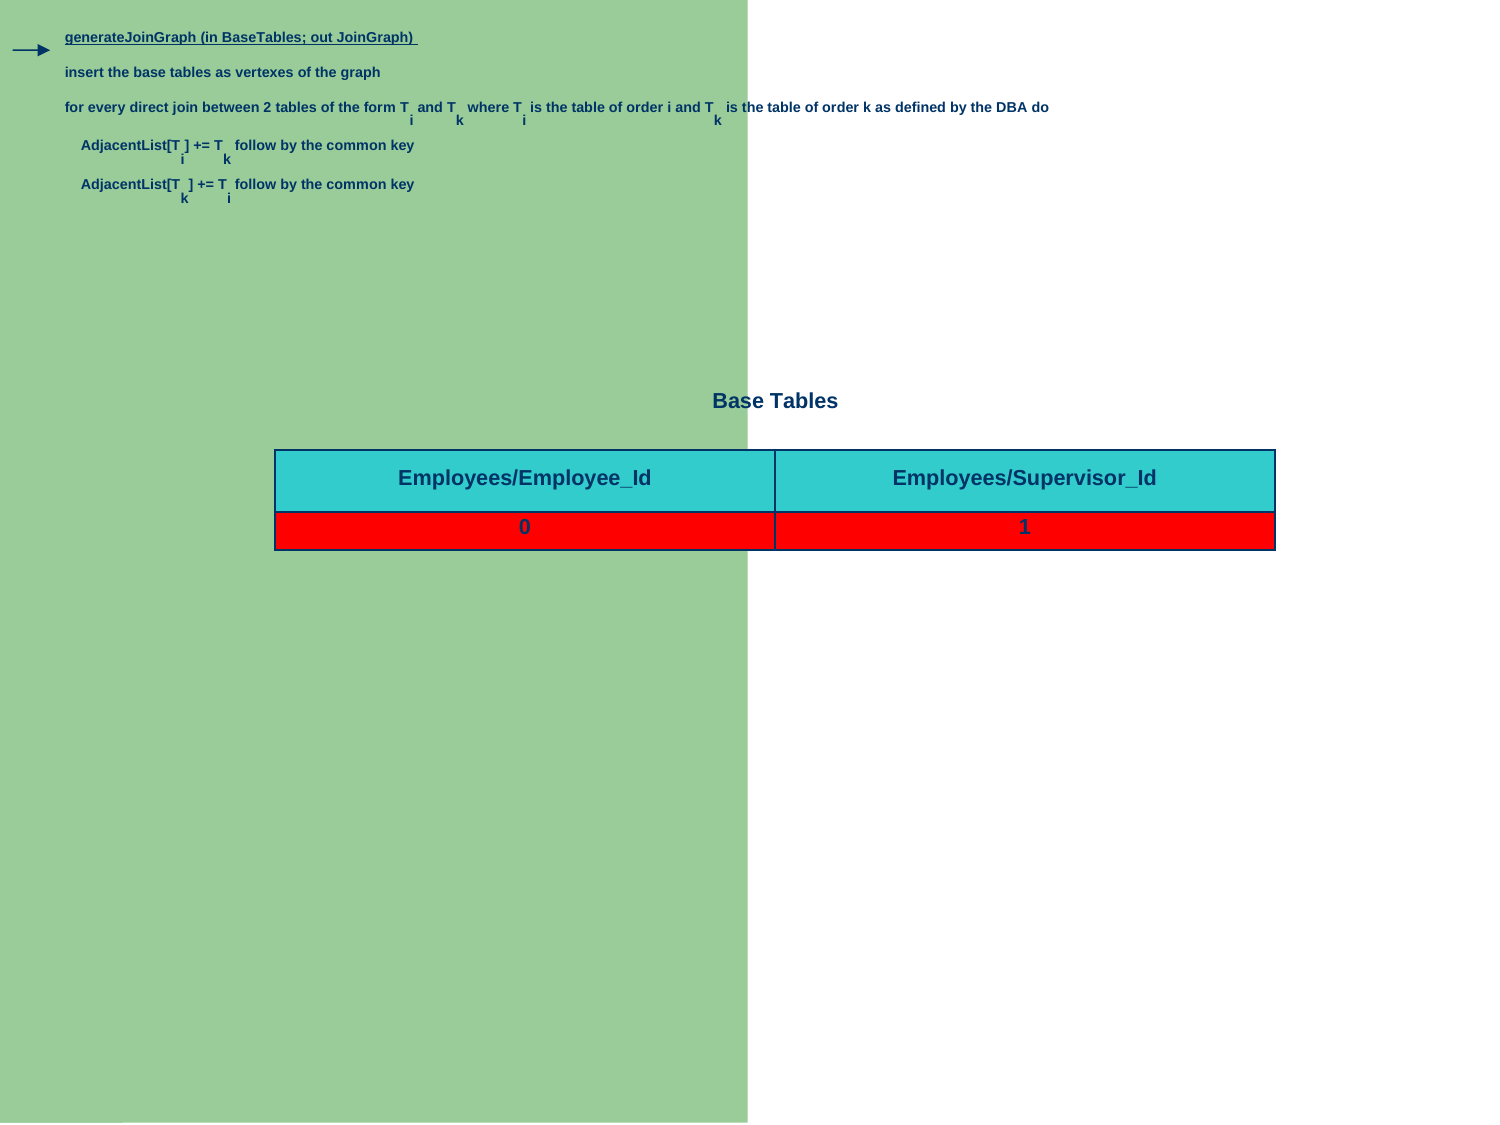

generateJoinGraph (in BaseTables; out JoinGraph)
insert the base tables as vertexes of the graph
for every direct join between 2 tables of the form Ti and Tk where Ti is the table of order i and Tk is the table of order k as defined by the DBA do
 AdjacentList[Ti] += Tk follow by the common key
 AdjacentList[Tk] += Ti follow by the common key
Base Tables
Employees/Employee_Id
Employees/Supervisor_Id
0
1